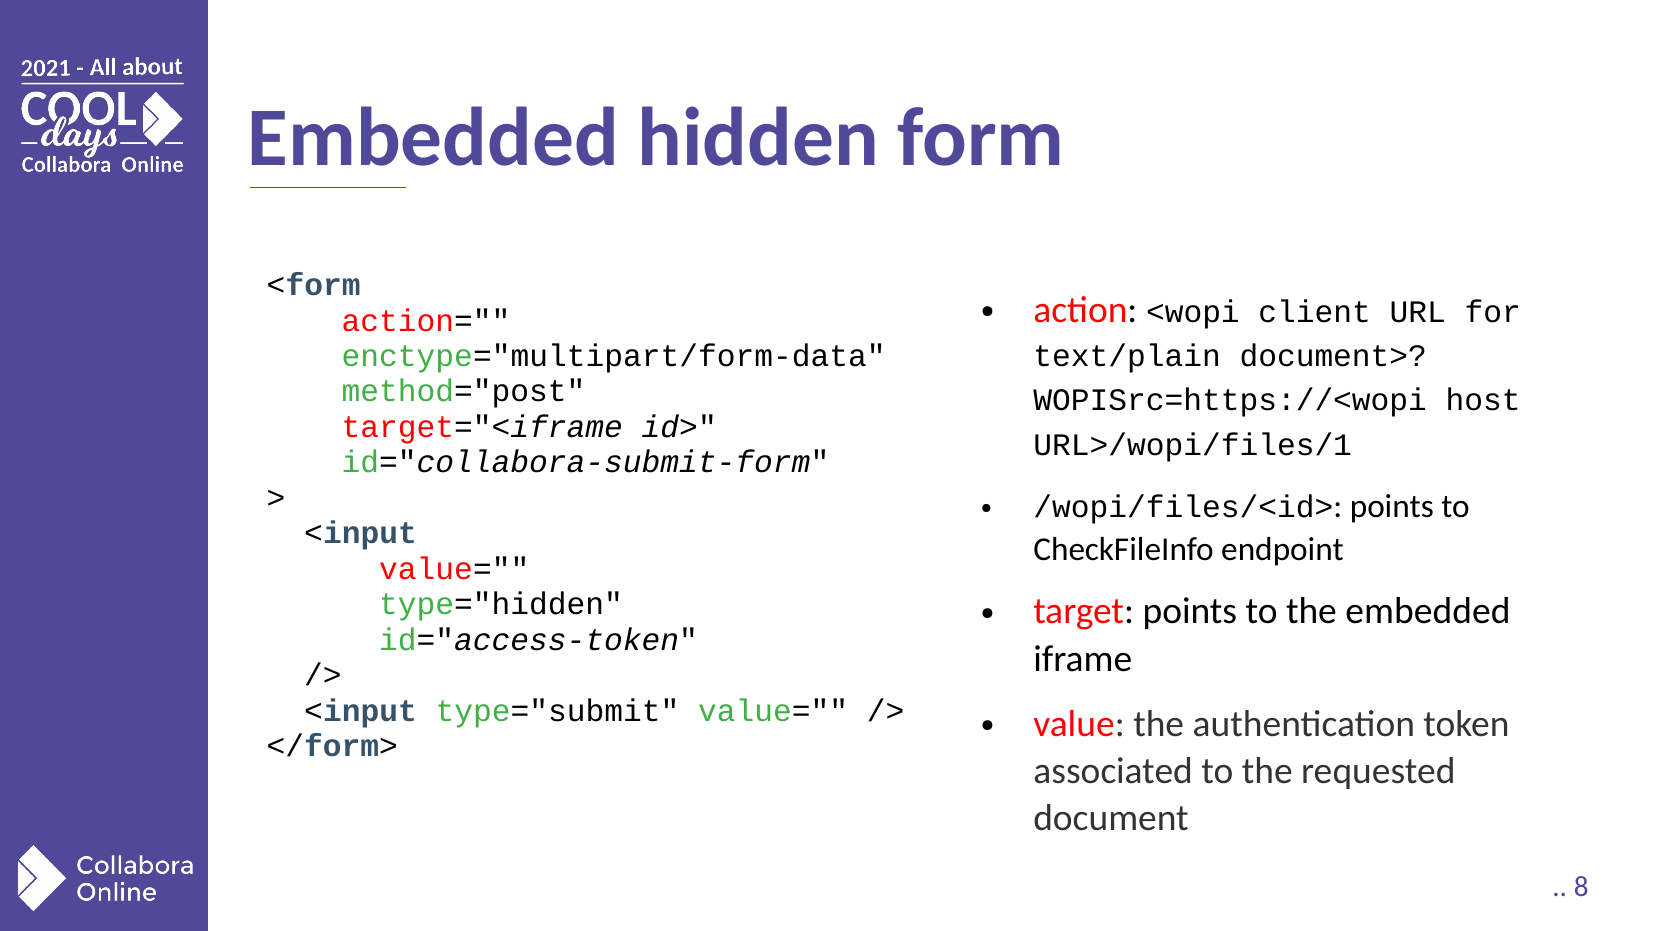

# Embedded hidden form
action: <wopi client URL for text/plain document>?WOPISrc=https://<wopi host URL>/wopi/files/1
/wopi/files/<id>: points to CheckFileInfo endpoint
target: points to the embedded iframe
value: the authentication token associated to the requested document
<form
 action=""
 enctype="multipart/form-data"
 method="post"
 target="<iframe id>"
 id="collabora-submit-form"
>
 <input
 value=""
 type="hidden"
 id="access-token"
 />
 <input type="submit" value="" />
</form>
8